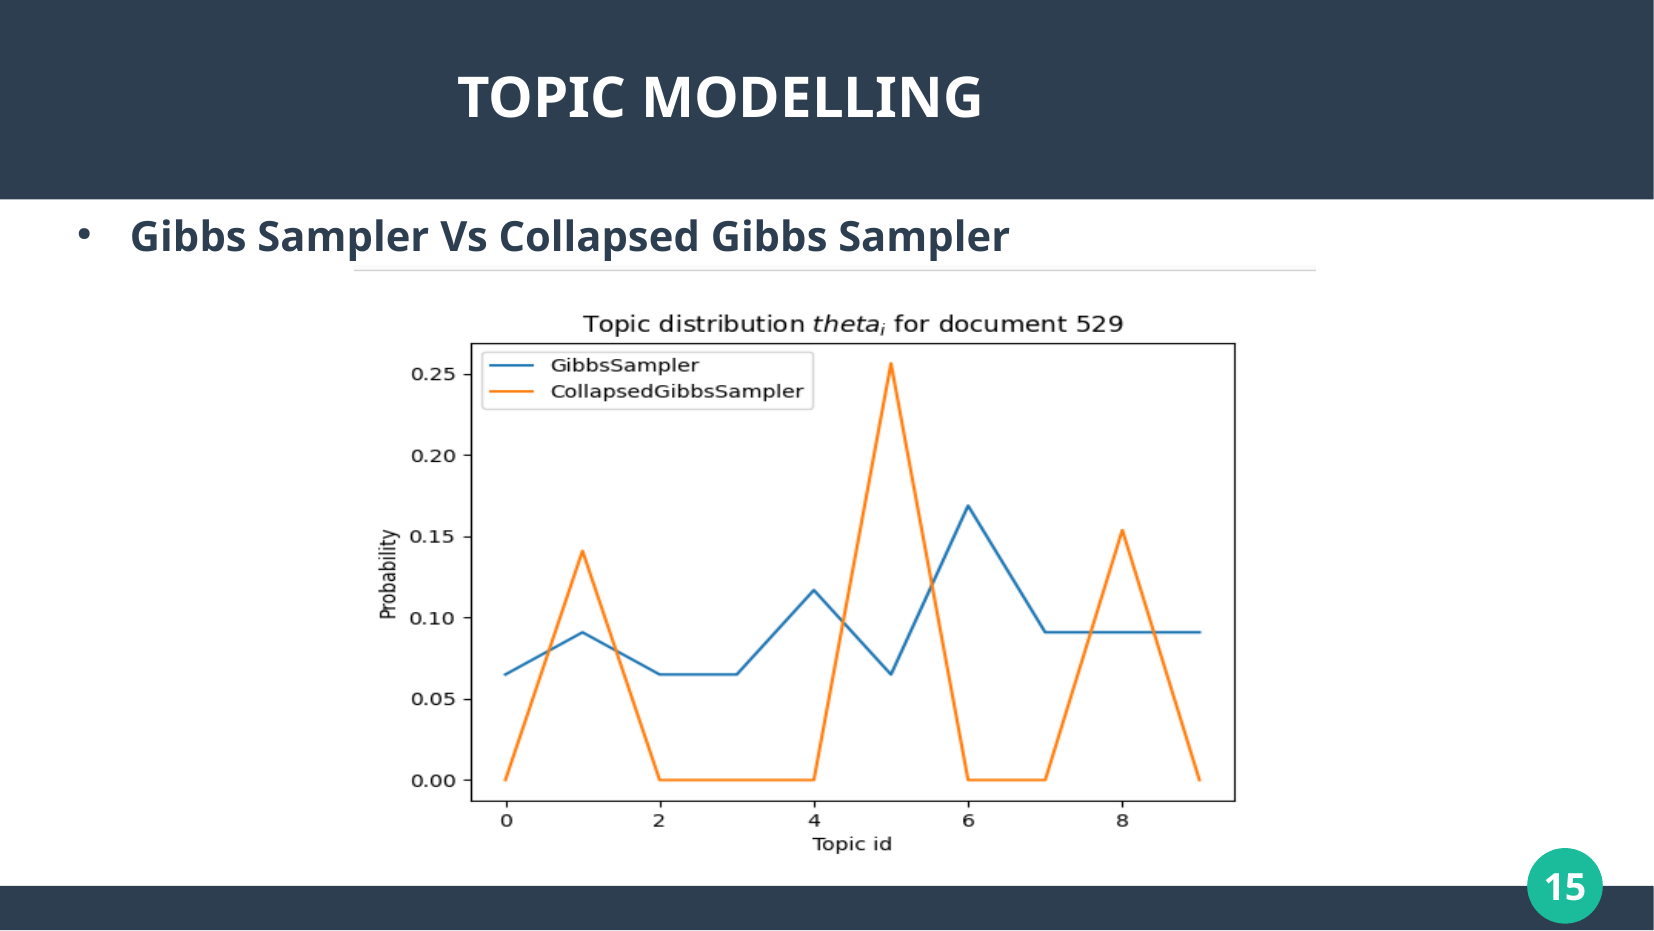

# TOPIC MODELLING
Gibbs Sampler Vs Collapsed Gibbs Sampler